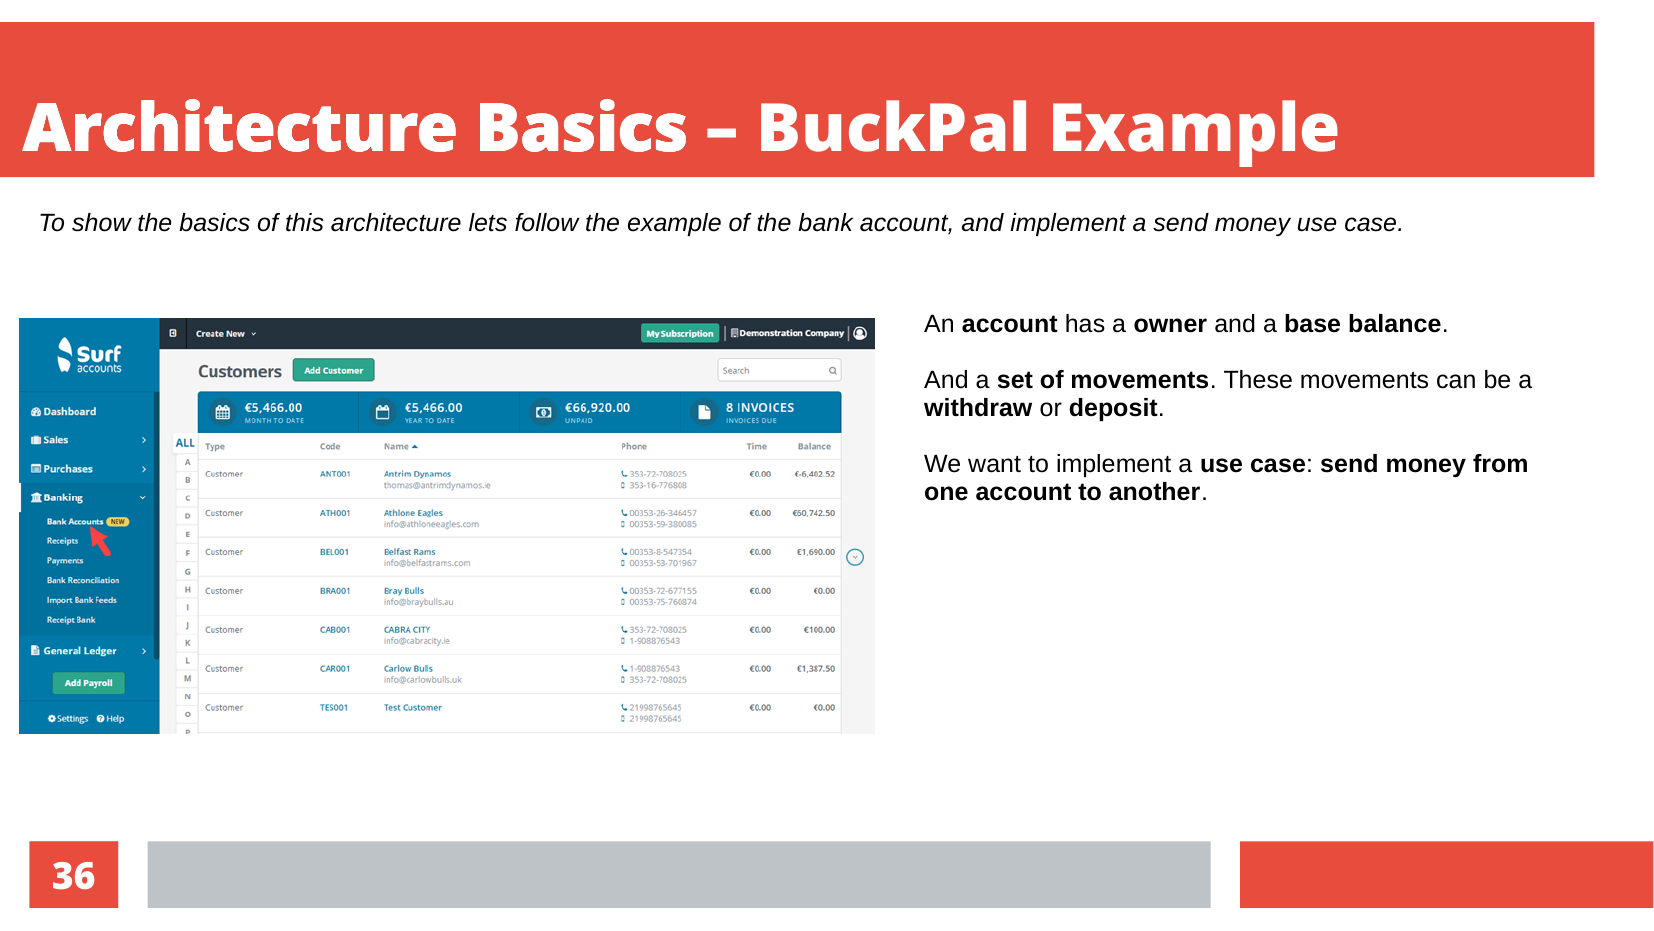

Architecture Basics – BuckPal Example
Architecture Basics
Architecture Basics
# Architecture Basics
To show the basics of this architecture lets follow the example of the bank account, and implement a send money use case.
An account has a owner and a base balance.
And a set of movements. These movements can be a withdraw or deposit.
We want to implement a use case: send money from one account to another.
36